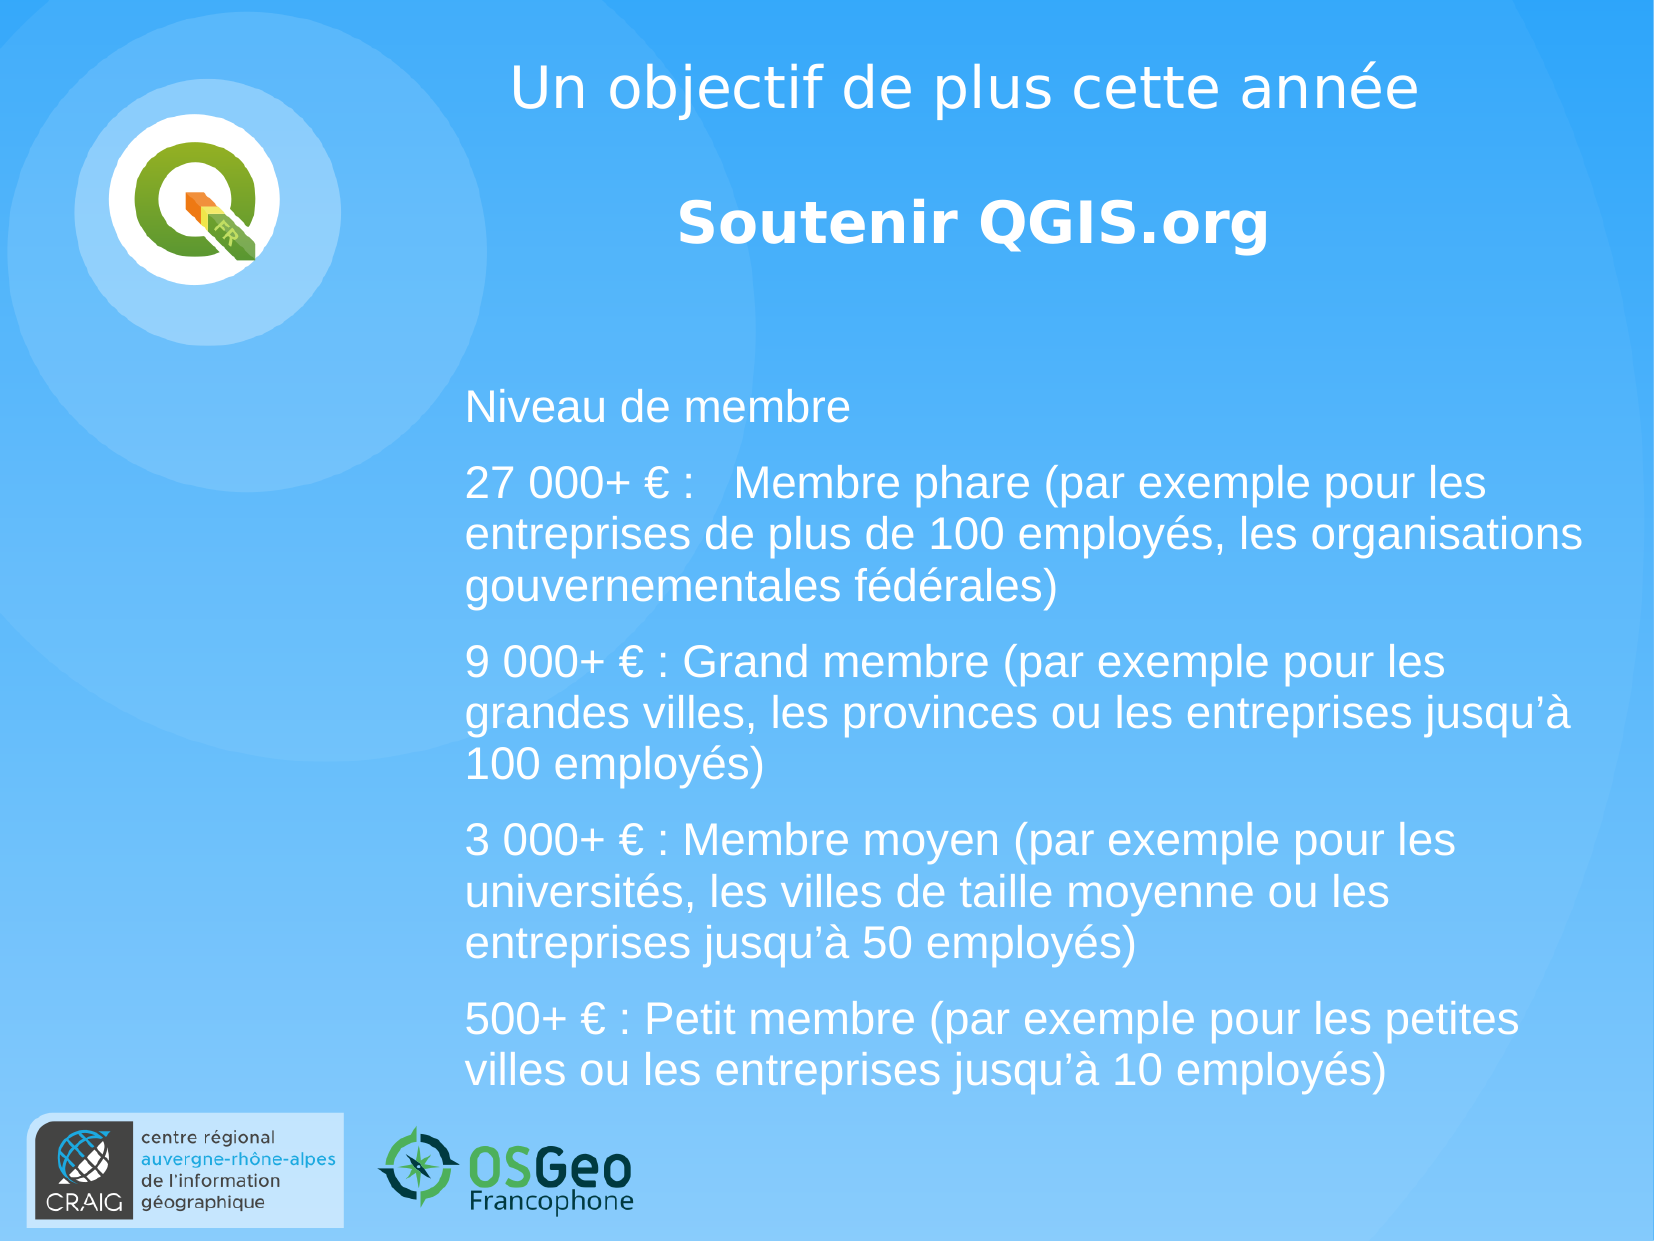

Un objectif de plus cette année
Soutenir QGIS.org
Niveau de membre
27 000+ € : Membre phare (par exemple pour les entreprises de plus de 100 employés, les organisations gouvernementales fédérales)
9 000+ € : Grand membre (par exemple pour les grandes villes, les provinces ou les entreprises jusqu’à 100 employés)
3 000+ € : Membre moyen (par exemple pour les universités, les villes de taille moyenne ou les entreprises jusqu’à 50 employés)
500+ € : Petit membre (par exemple pour les petites villes ou les entreprises jusqu’à 10 employés)